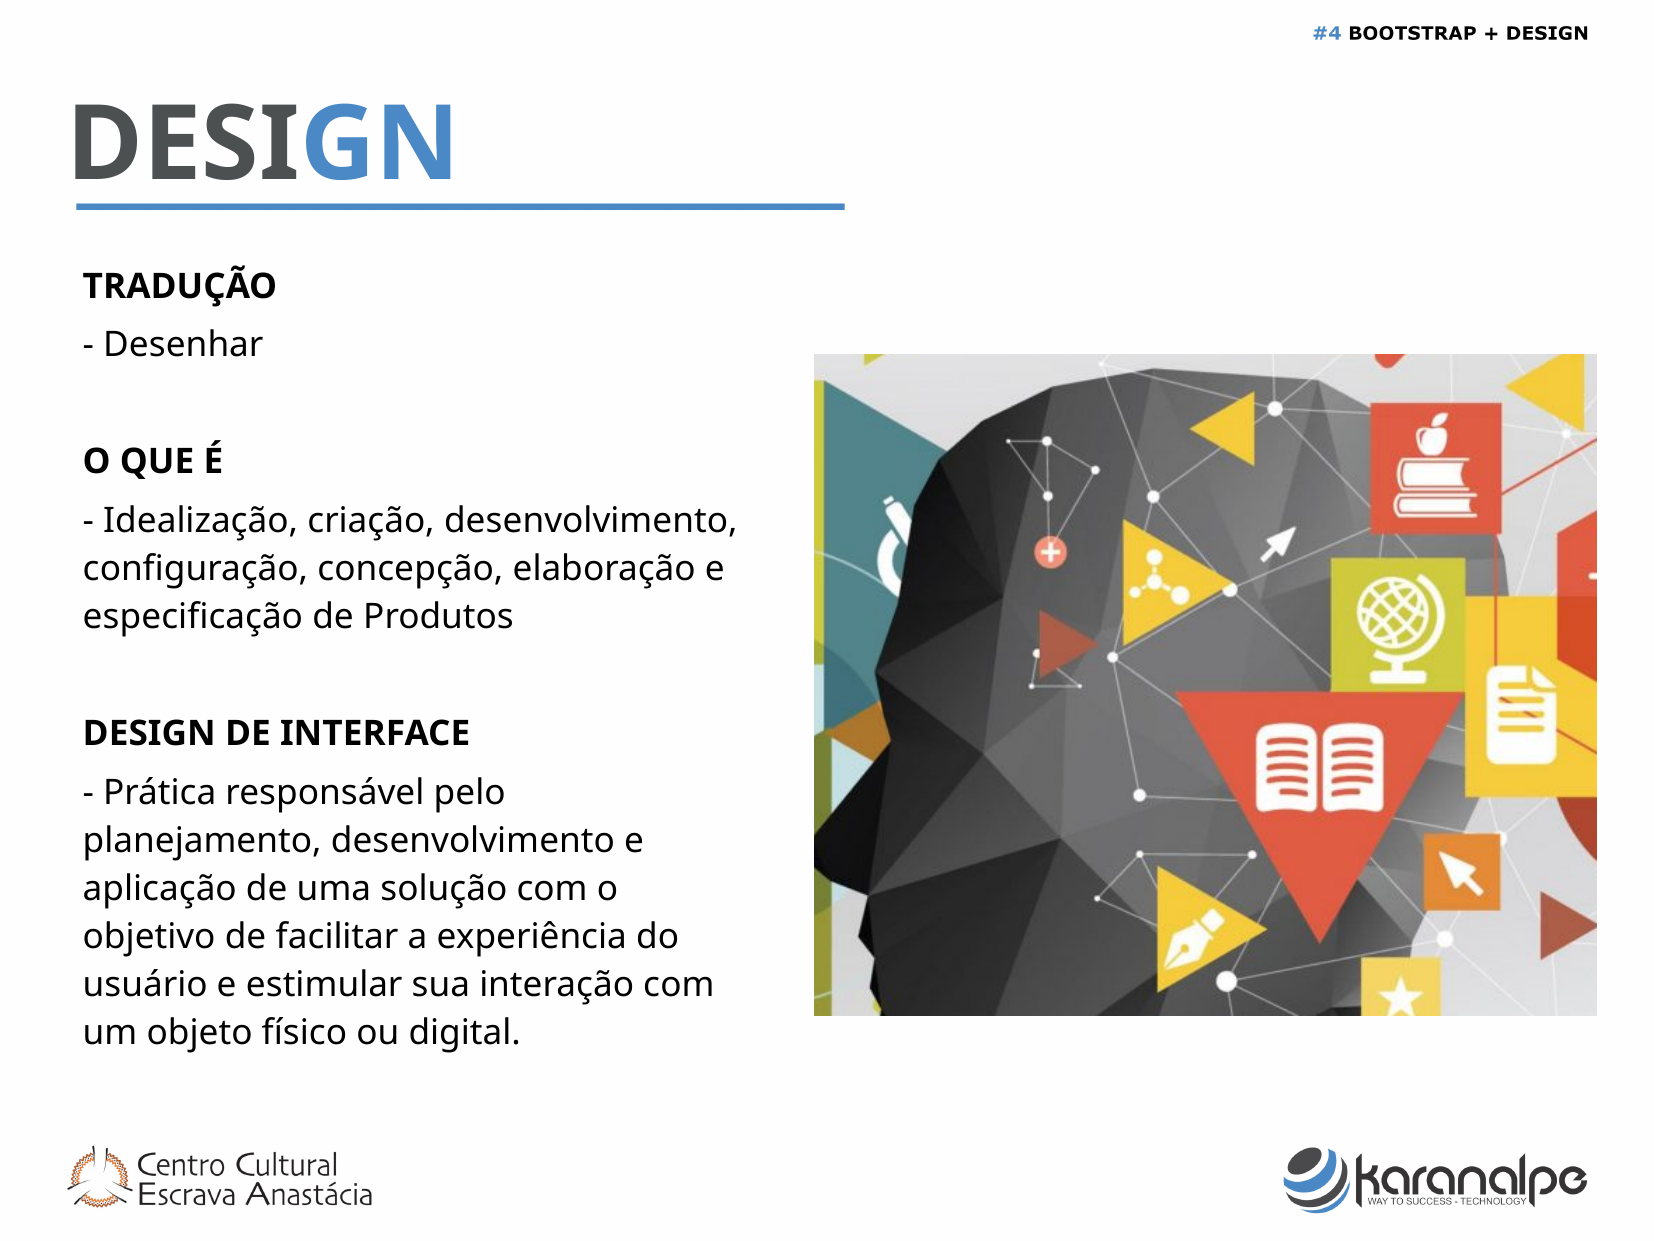

DESIGN
# TRADUÇÃO
- Desenhar
O QUE É
- Idealização, criação, desenvolvimento, configuração, concepção, elaboração e especificação de Produtos
DESIGN DE INTERFACE
- Prática responsável pelo planejamento, desenvolvimento e aplicação de uma solução com o objetivo de facilitar a experiência do usuário e estimular sua interação com um objeto físico ou digital.